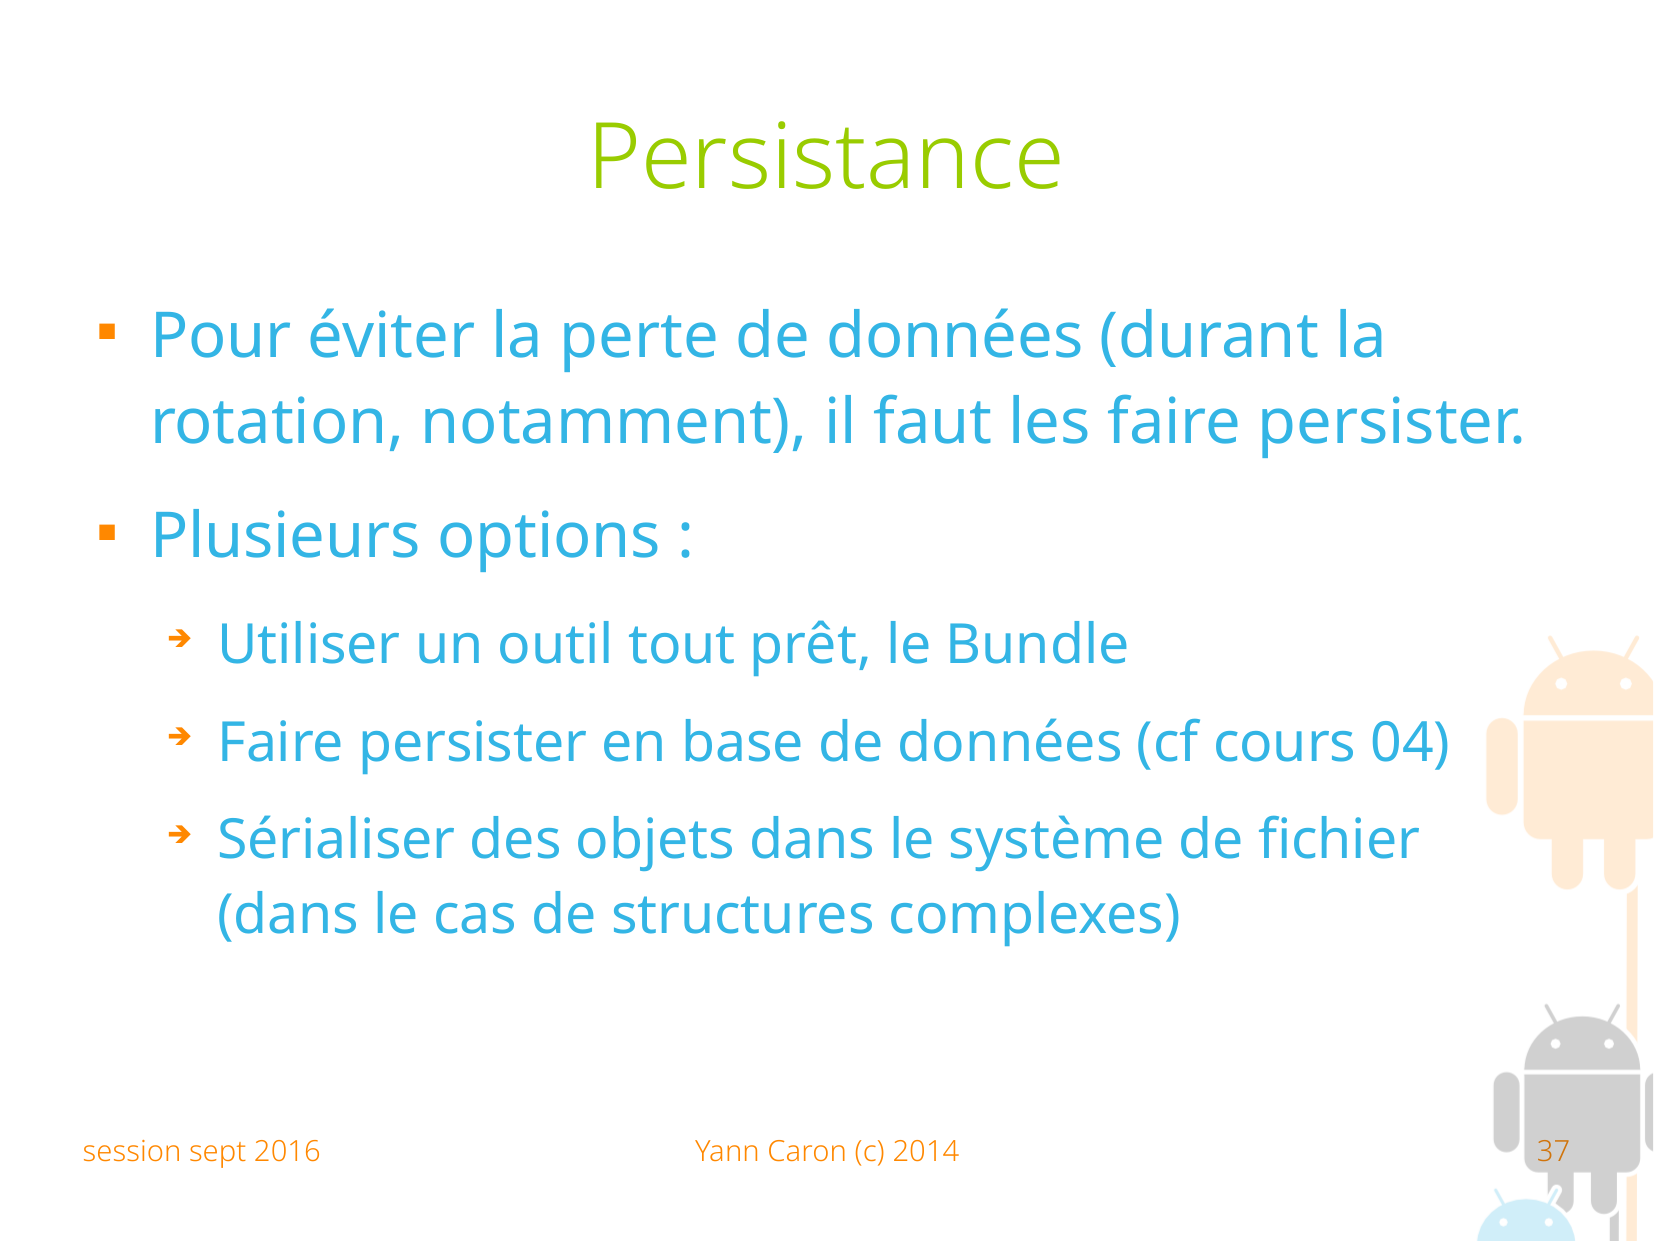

# Persistance
Pour éviter la perte de données (durant la rotation, notamment), il faut les faire persister.
Plusieurs options :
Utiliser un outil tout prêt, le Bundle
Faire persister en base de données (cf cours 04)
Sérialiser des objets dans le système de fichier (dans le cas de structures complexes)
session sept 2016
Yann Caron (c) 2014
37